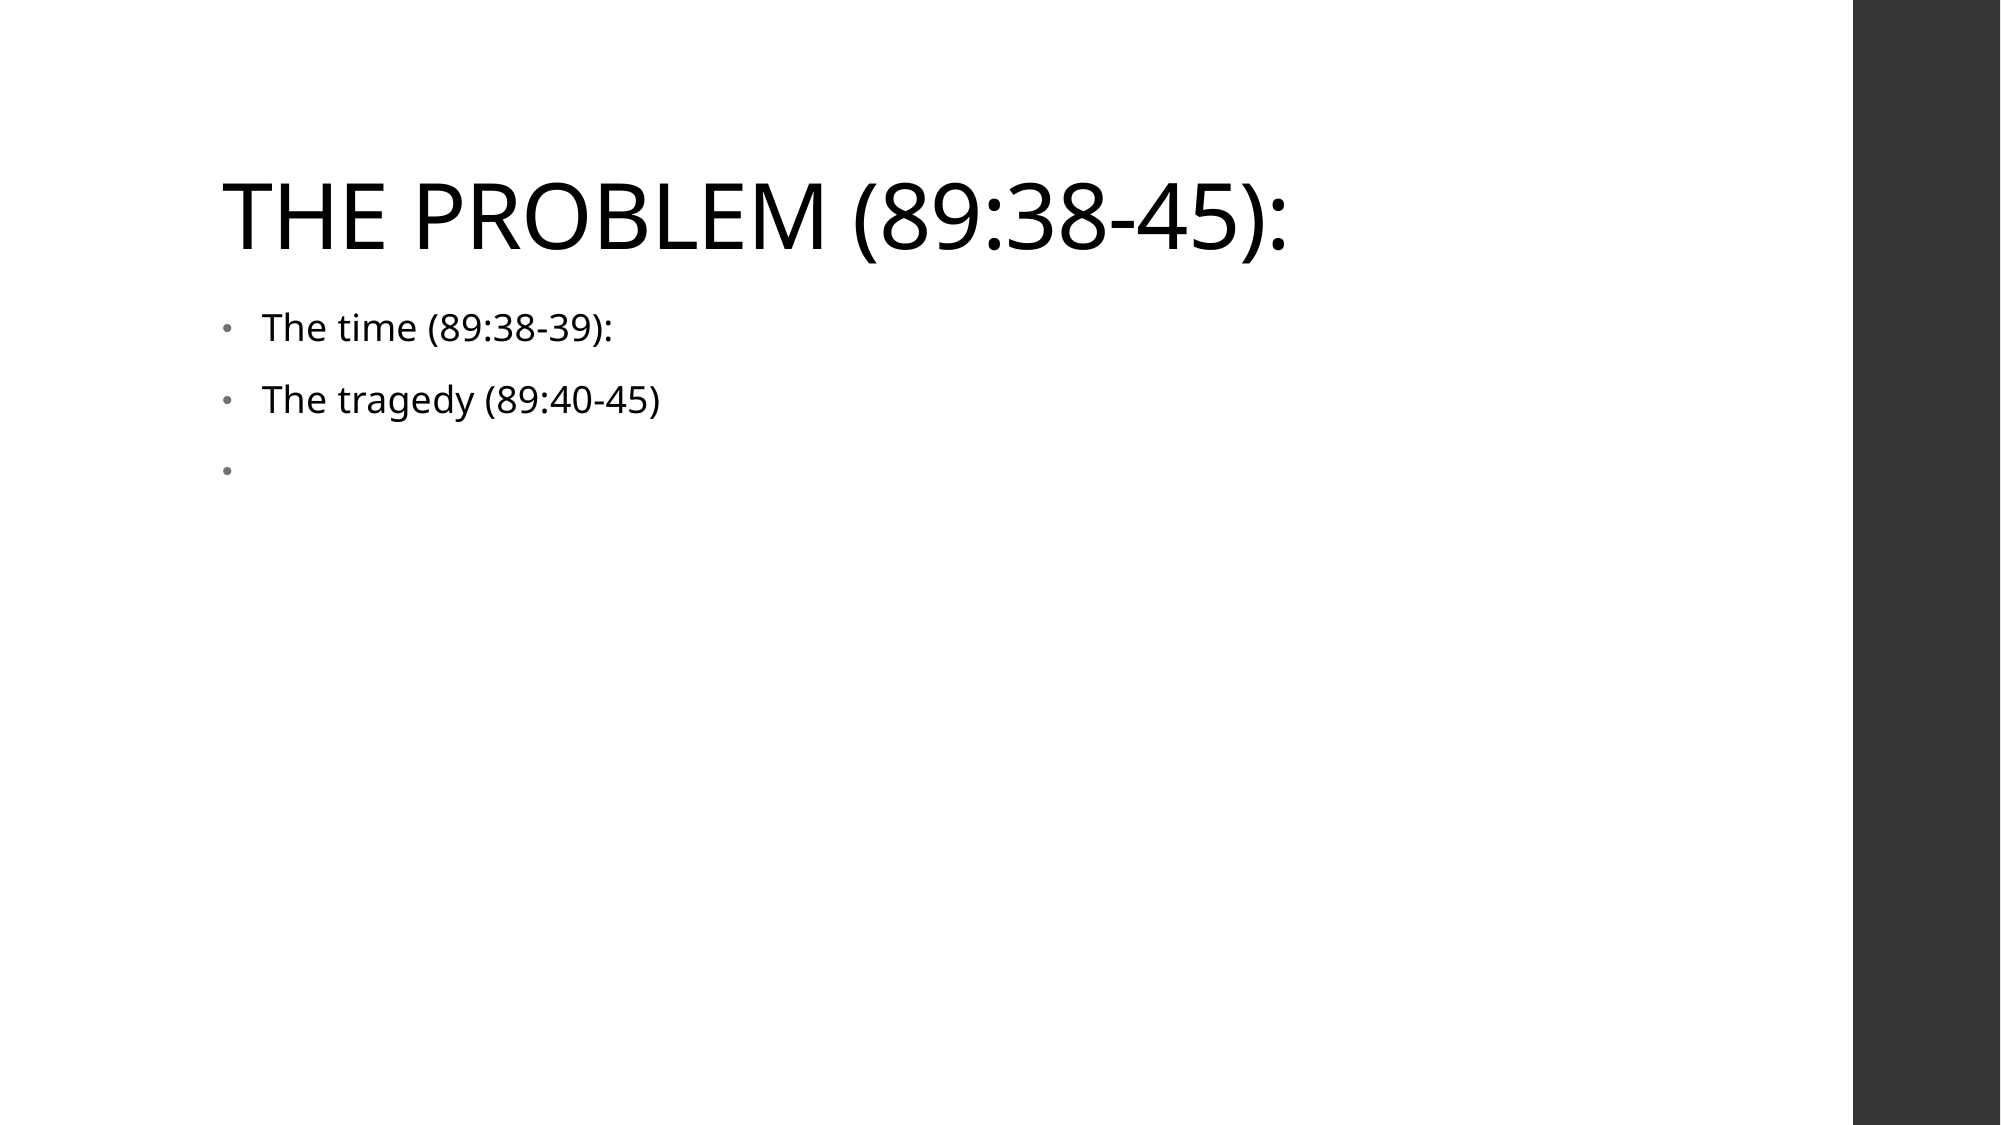

# THE PROBLEM (89:38-45):
 The time (89:38-39):
 The tragedy (89:40-45)